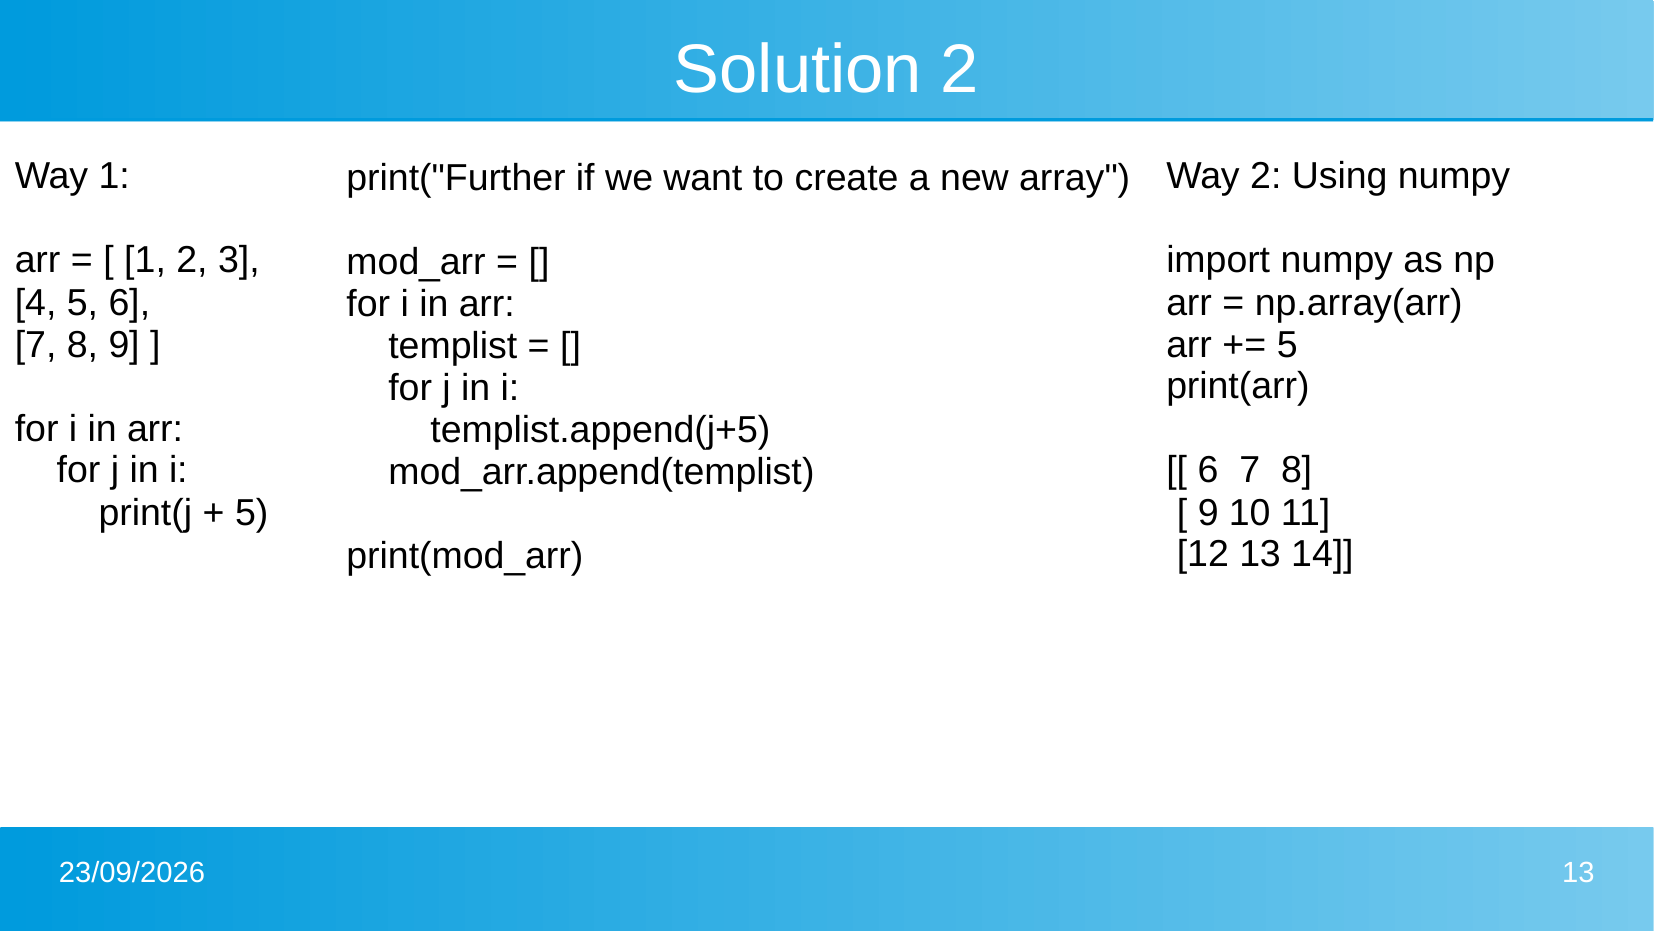

# Solution 2
Way 1:
arr = [ [1, 2, 3],
[4, 5, 6],
[7, 8, 9] ]
for i in arr:
 for j in i:
 print(j + 5)
Way 2: Using numpy
import numpy as np
arr = np.array(arr)
arr += 5
print(arr)
[[ 6 7 8]
 [ 9 10 11]
 [12 13 14]]
print("Further if we want to create a new array")
mod_arr = []
for i in arr:
 templist = []
 for j in i:
 templist.append(j+5)
 mod_arr.append(templist)
print(mod_arr)
13